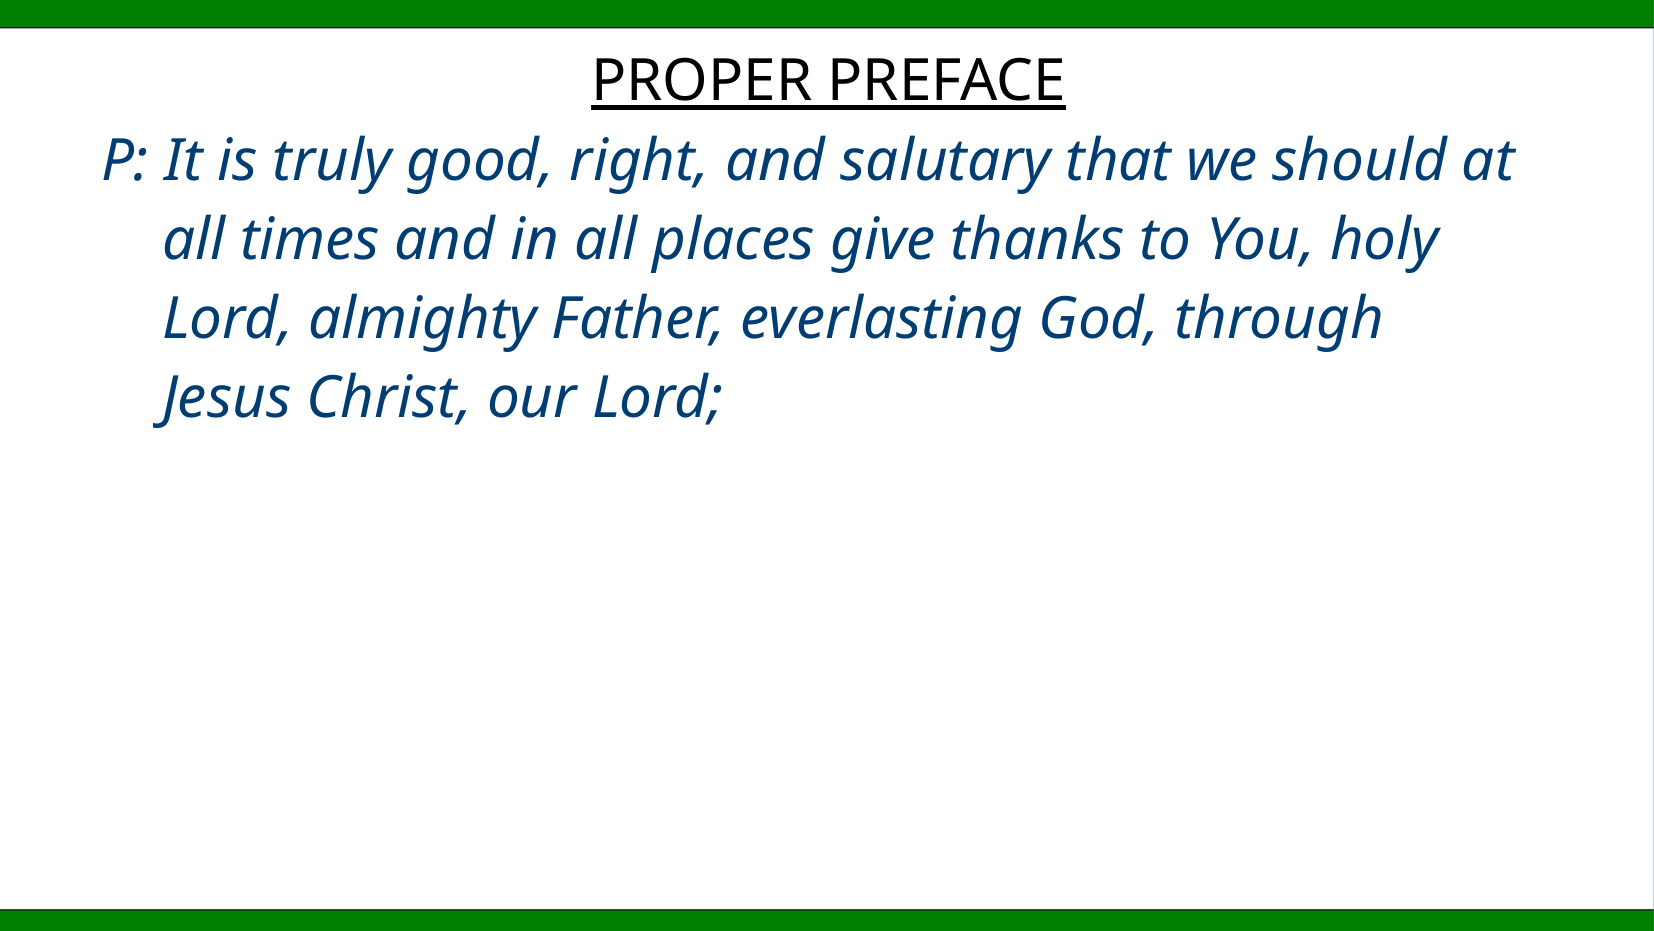

PROPER PREFACE
P: It is truly good, right, and salutary that we should at
 all times and in all places give thanks to You, holy
 Lord, almighty Father, everlasting God, through
 Jesus Christ, our Lord;